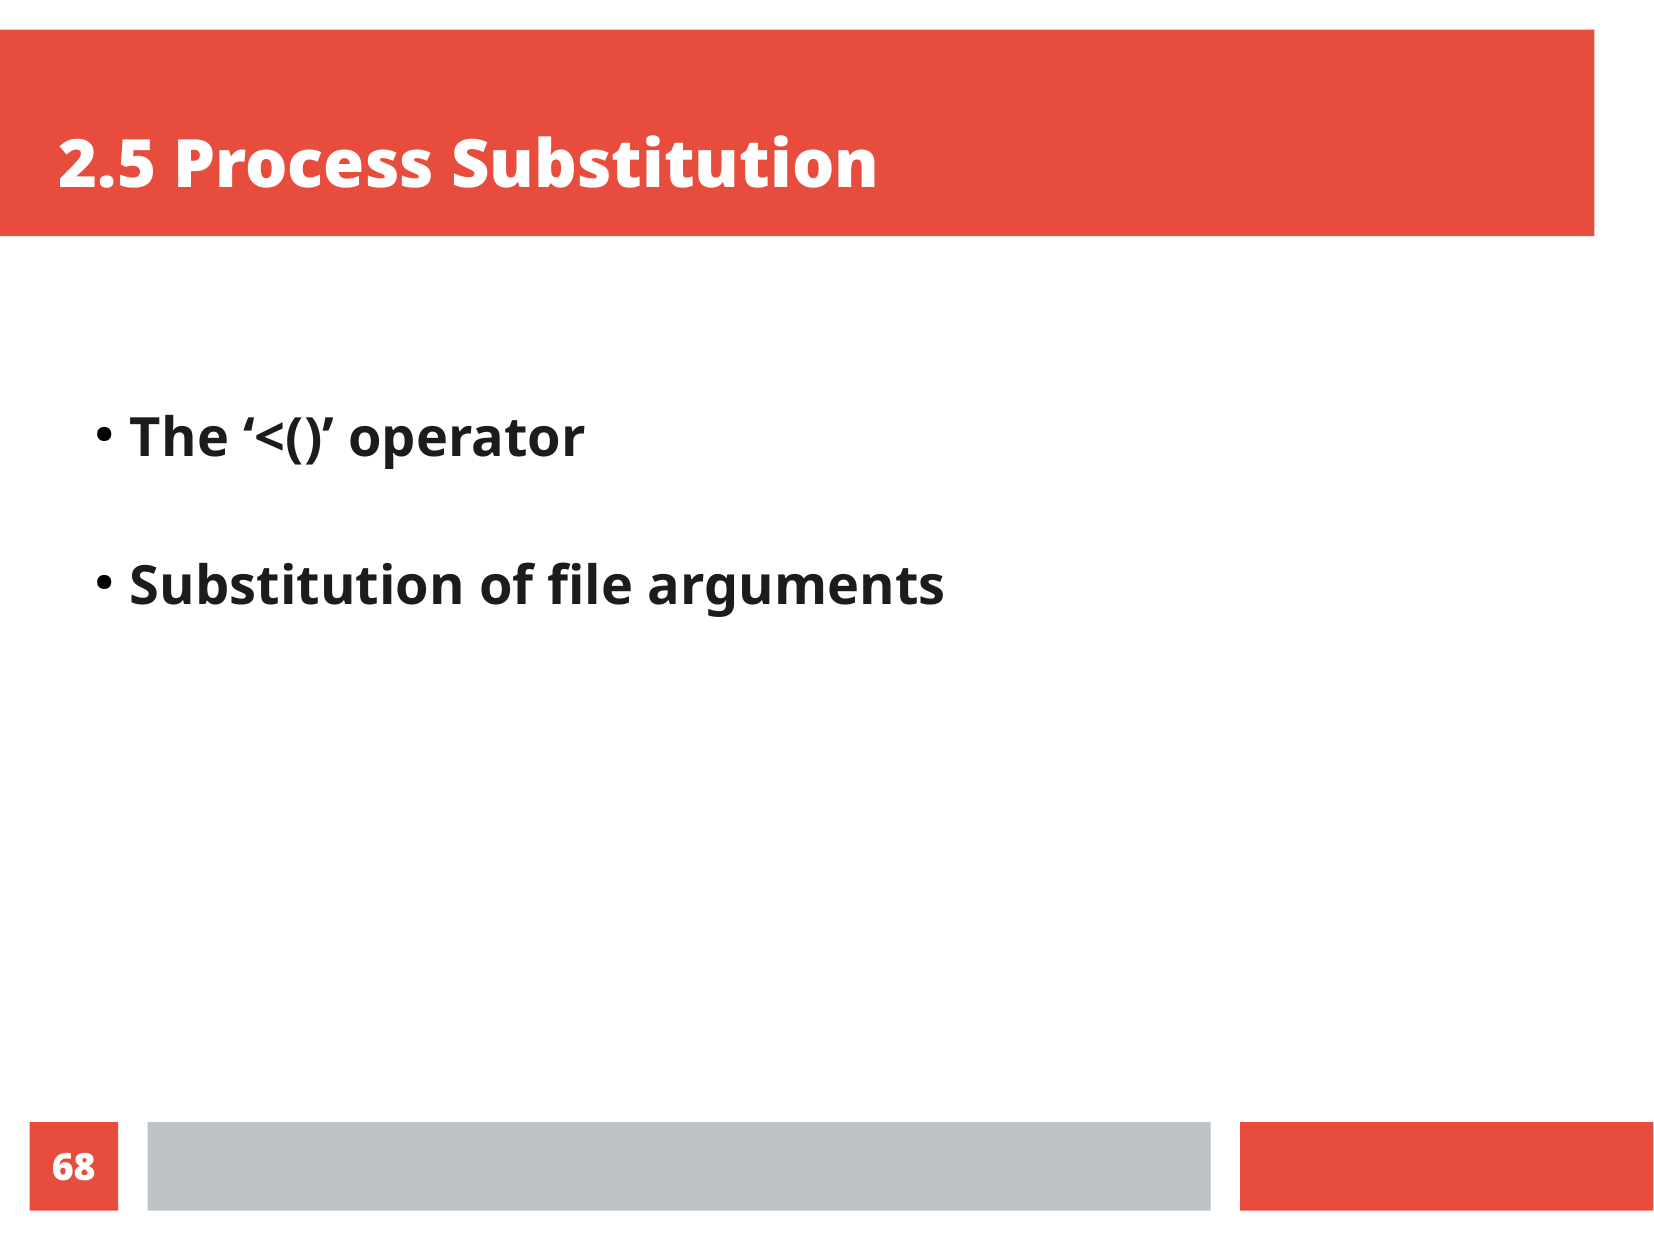

# 2.5 Process Substitution
The ‘<()’ operator
Substitution of file arguments
68